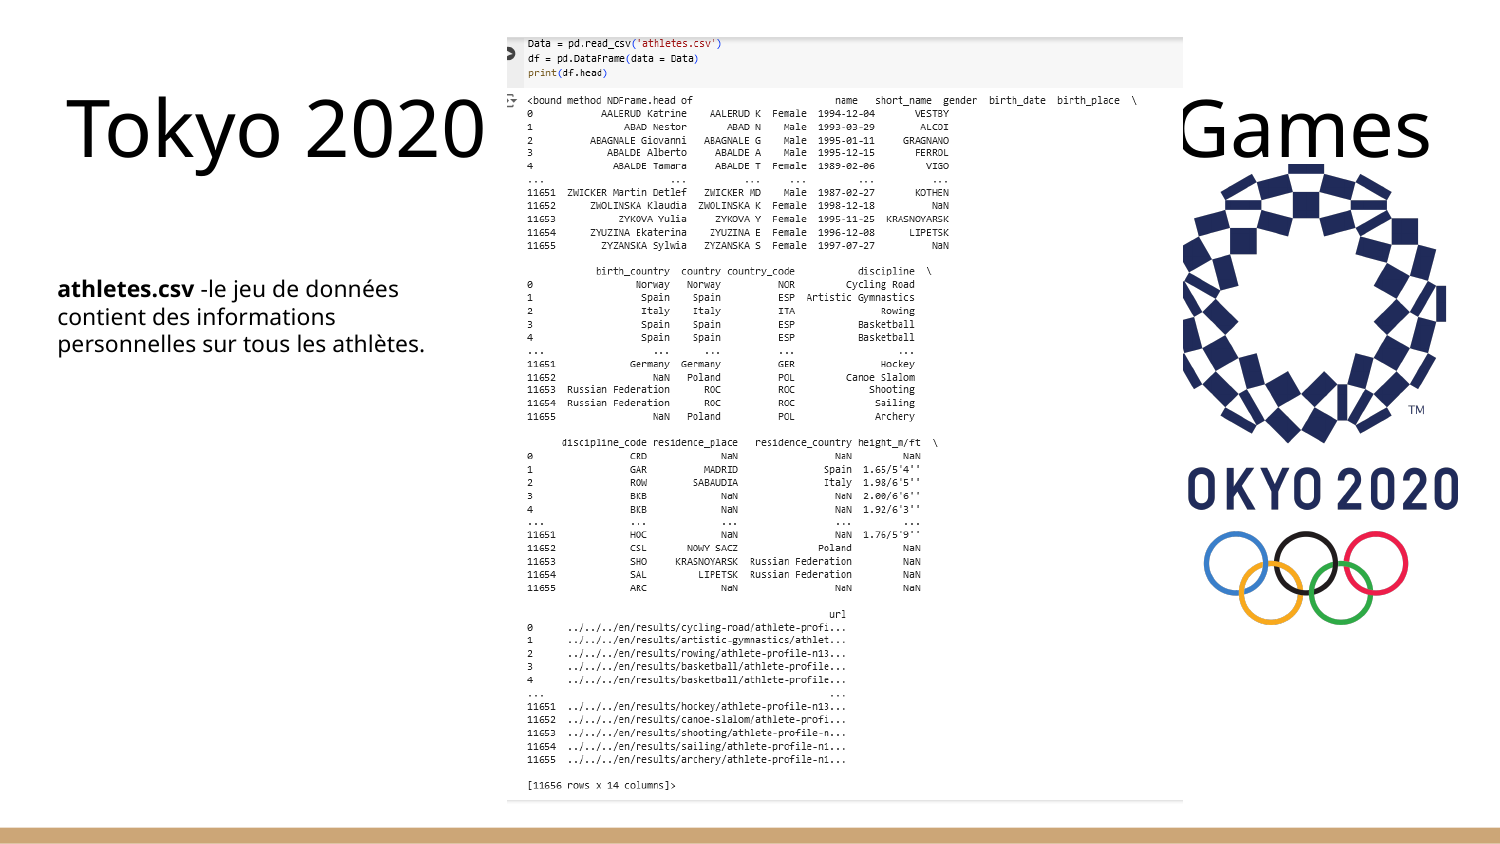

# Tokyo 2020 Olympic Summer Games
athletes.csv -le jeu de données contient des informations personnelles sur tous les athlètes.